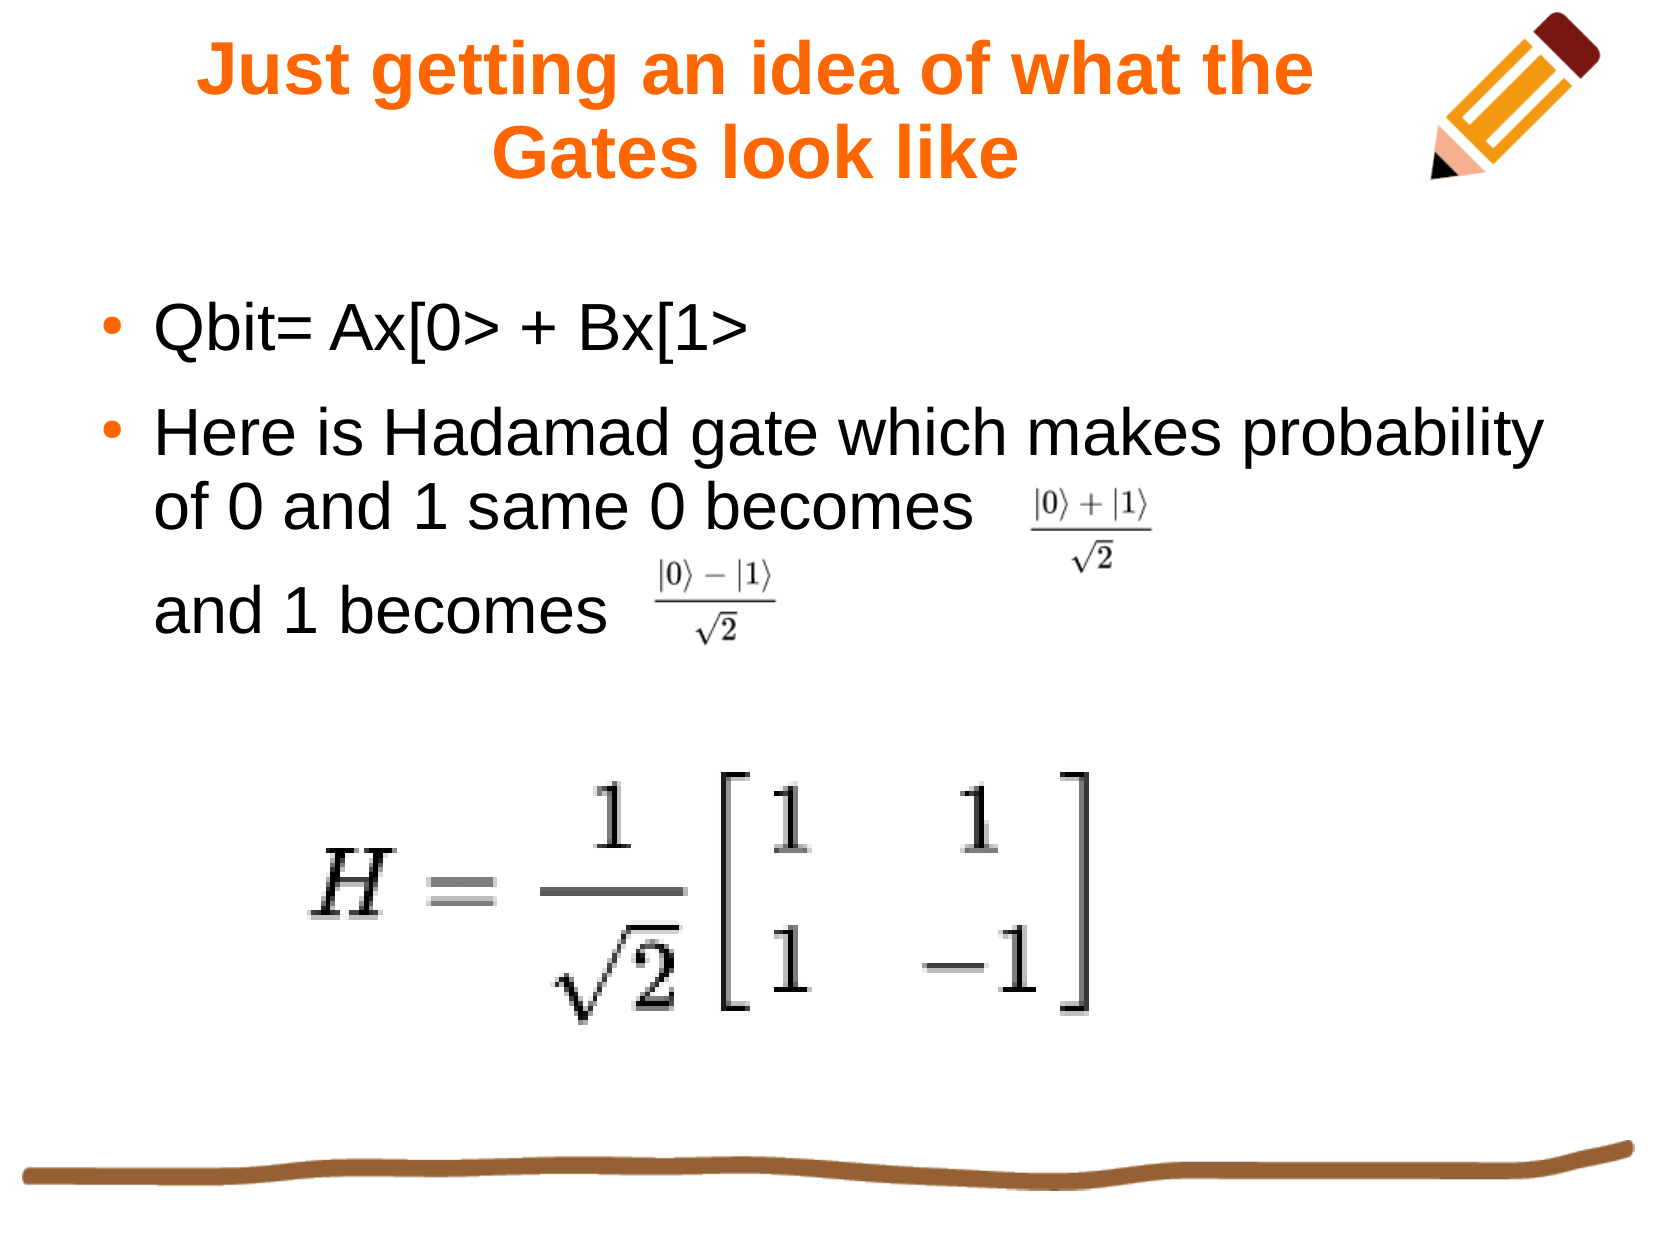

# Just getting an idea of what the Gates look like
Qbit= Ax[0> + Bx[1>
Here is Hadamad gate which makes probability of 0 and 1 same 0 becomes
and 1 becomes